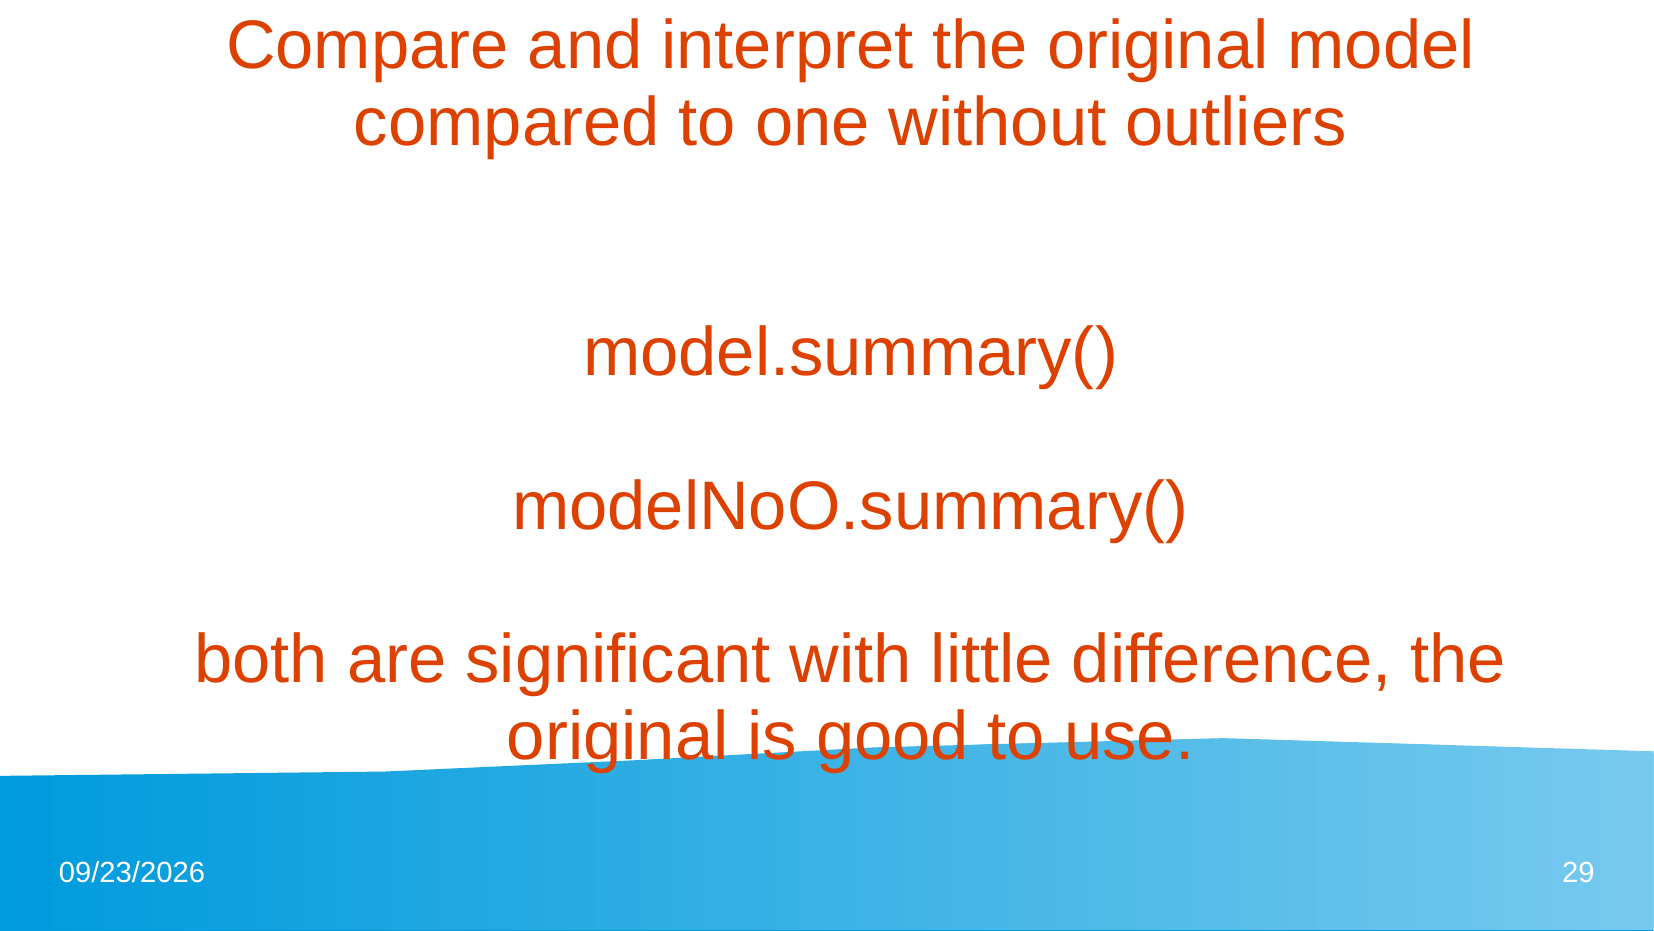

# Compare and interpret the original model compared to one without outliers model.summary() modelNoO.summary() both are significant with little difference, the original is good to use.